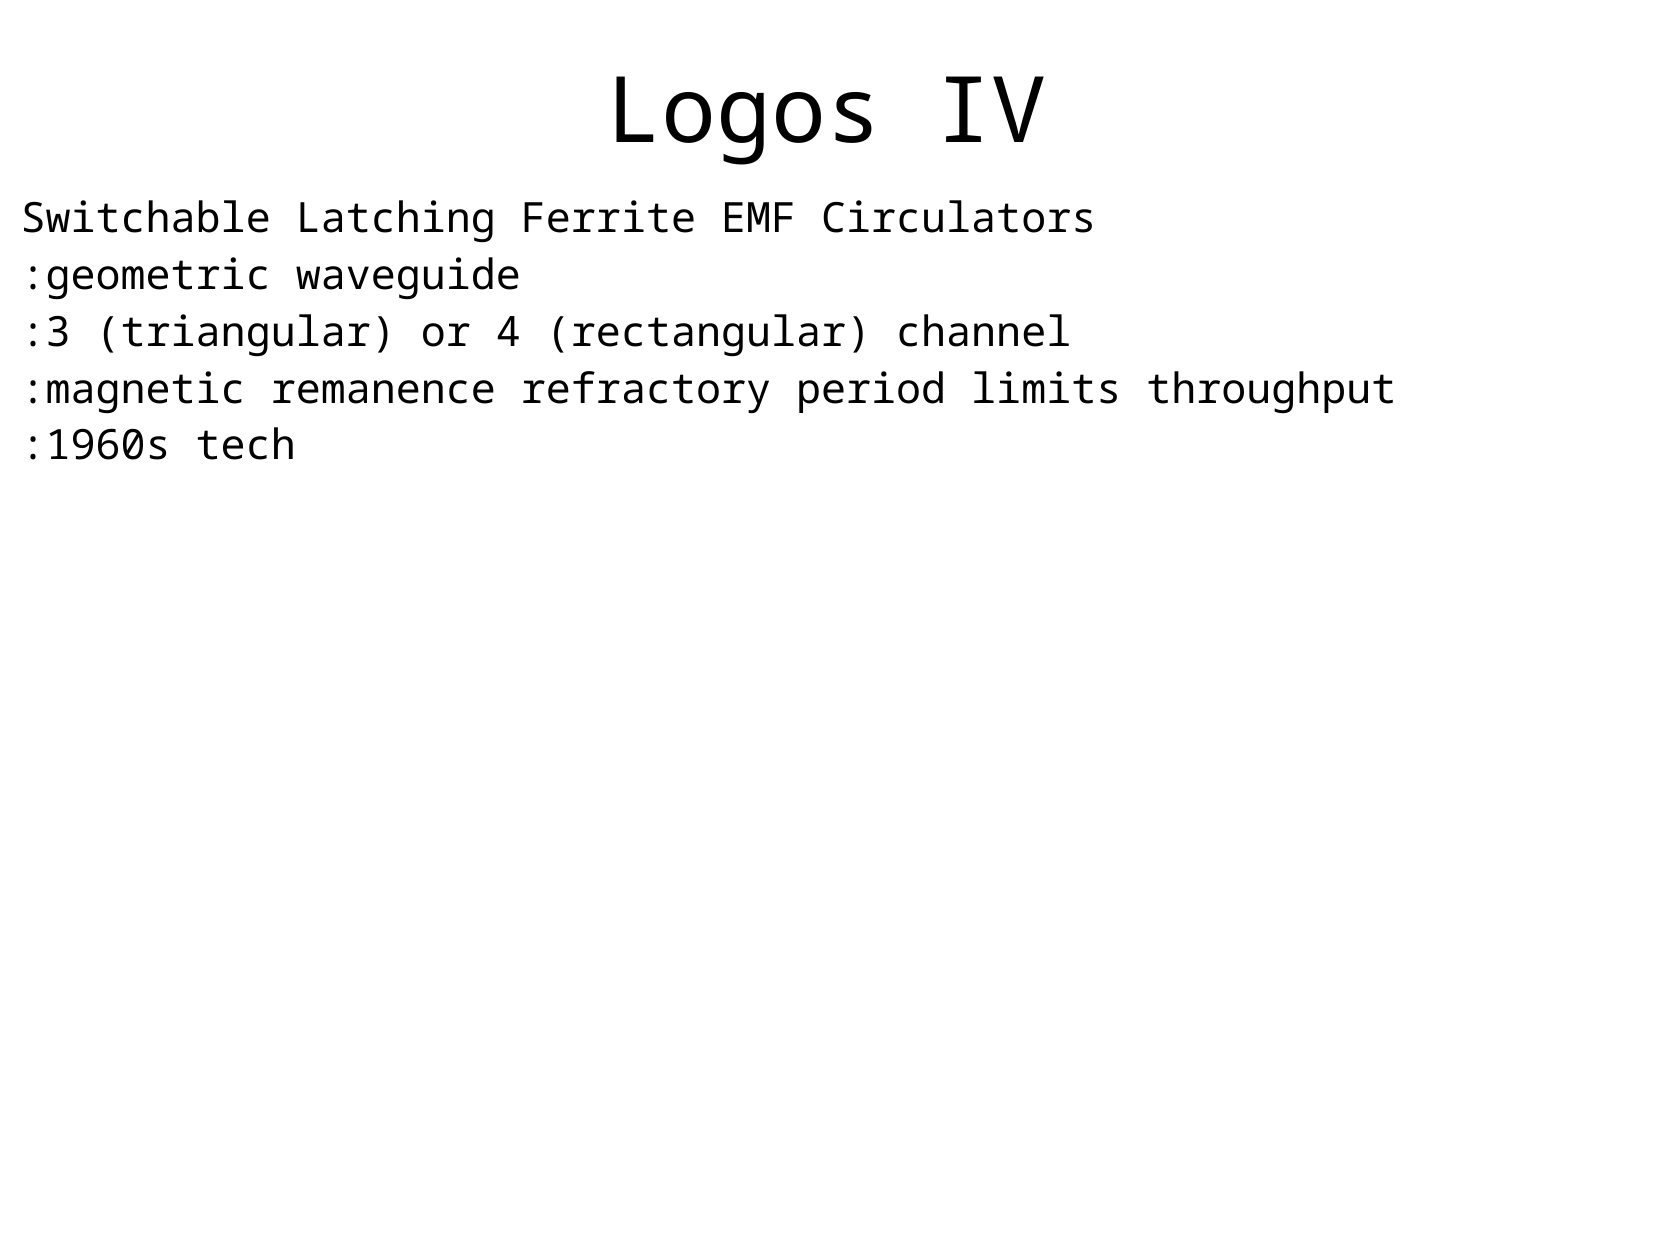

# Logos IV
Switchable Latching Ferrite EMF Circulators
:geometric waveguide
:3 (triangular) or 4 (rectangular) channel
:magnetic remanence refractory period limits throughput
:1960s tech